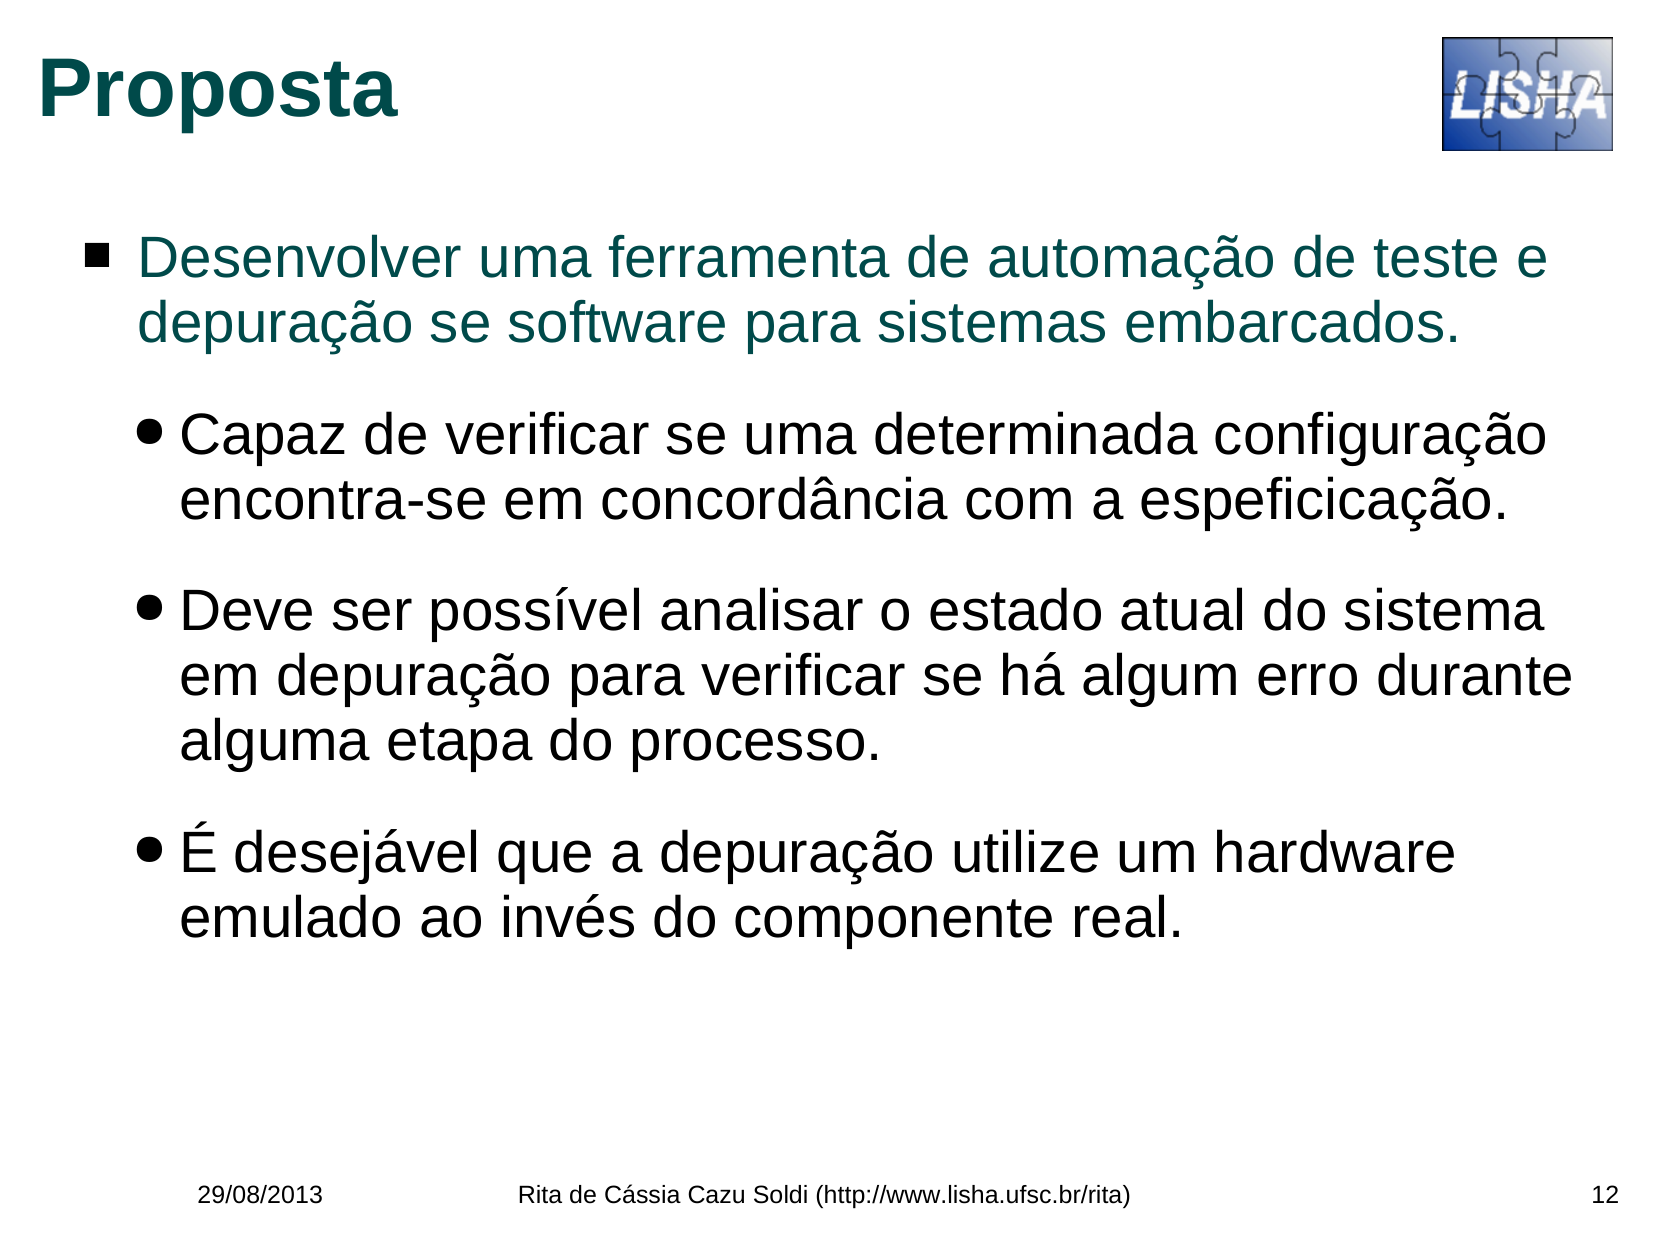

# Proposta
Desenvolver uma ferramenta de automação de teste e depuração se software para sistemas embarcados.
Capaz de verificar se uma determinada configuração encontra-se em concordância com a espeficicação.
Deve ser possível analisar o estado atual do sistema em depuração para verificar se há algum erro durante alguma etapa do processo.
É desejável que a depuração utilize um hardware emulado ao invés do componente real.